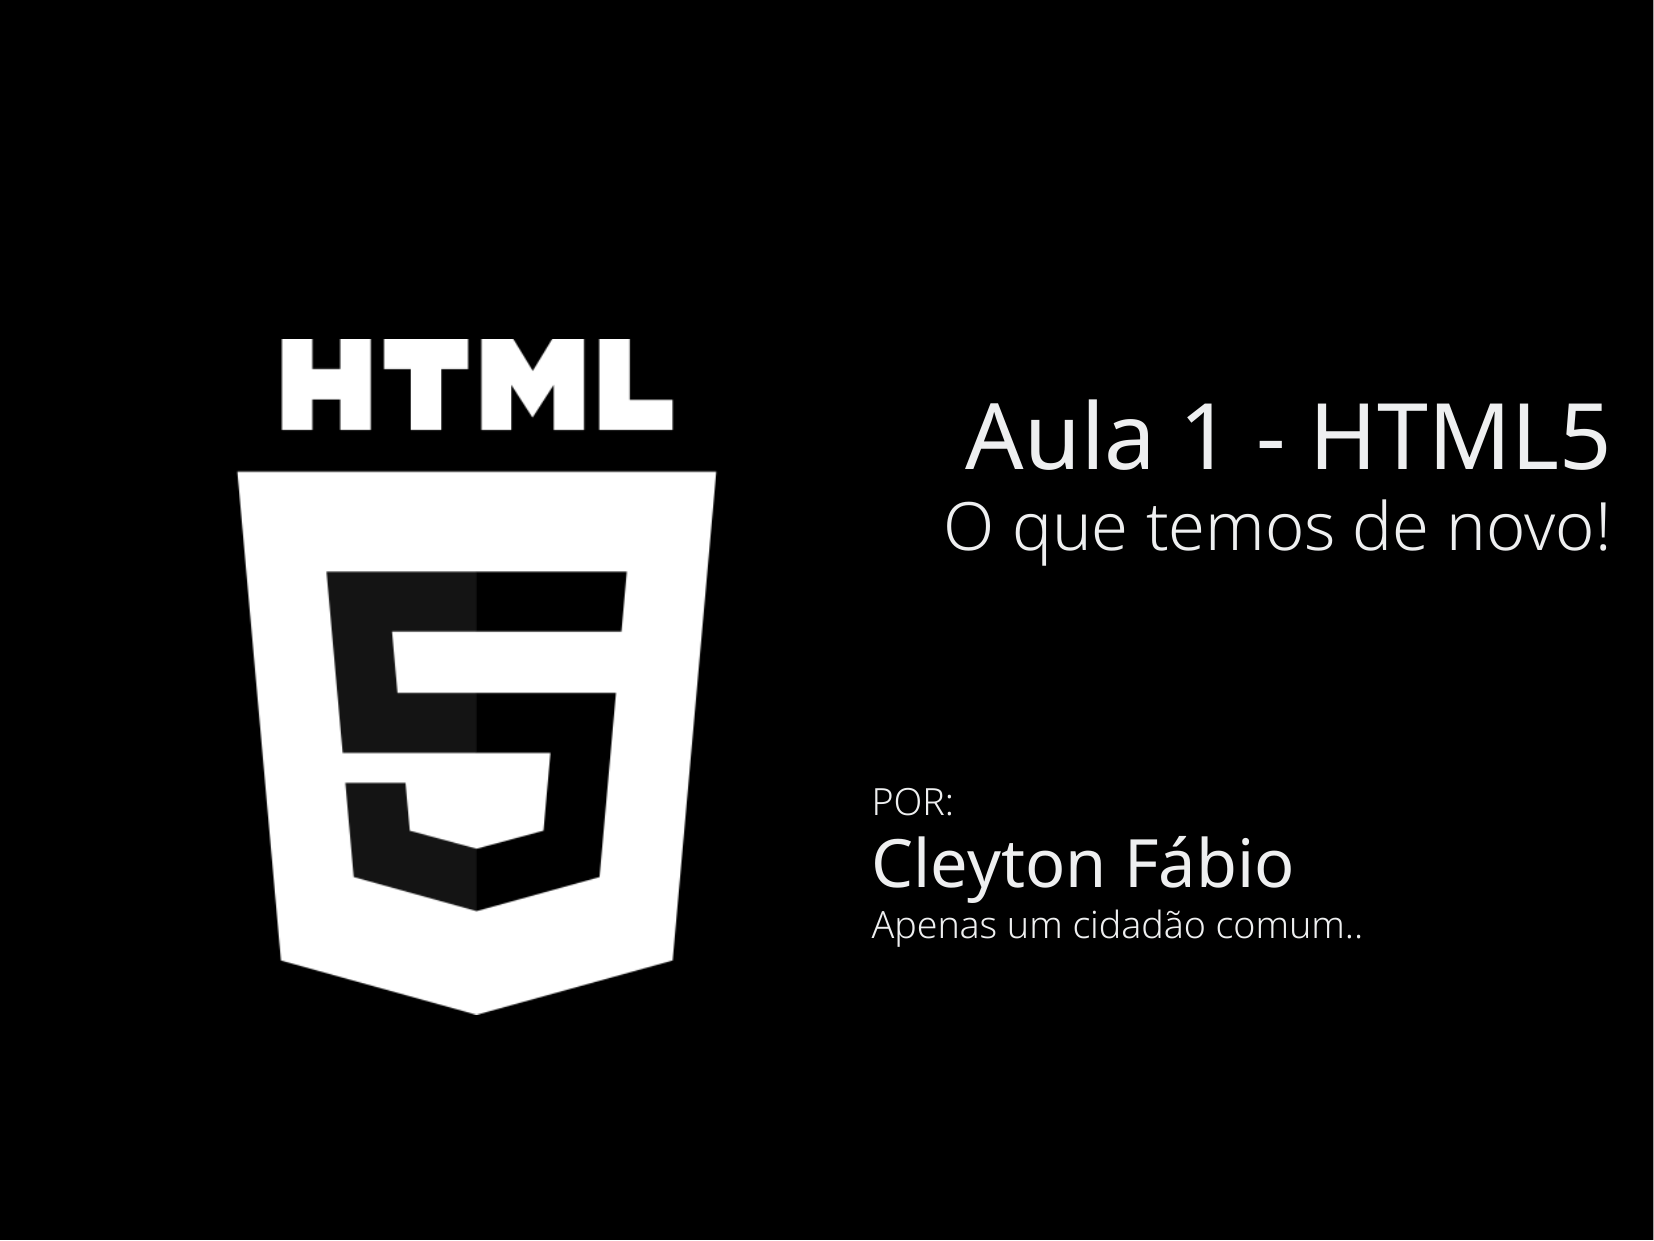

# Aula 1 - HTML5
O que temos de novo!
POR:
Cleyton Fábio
Apenas um cidadão comum..